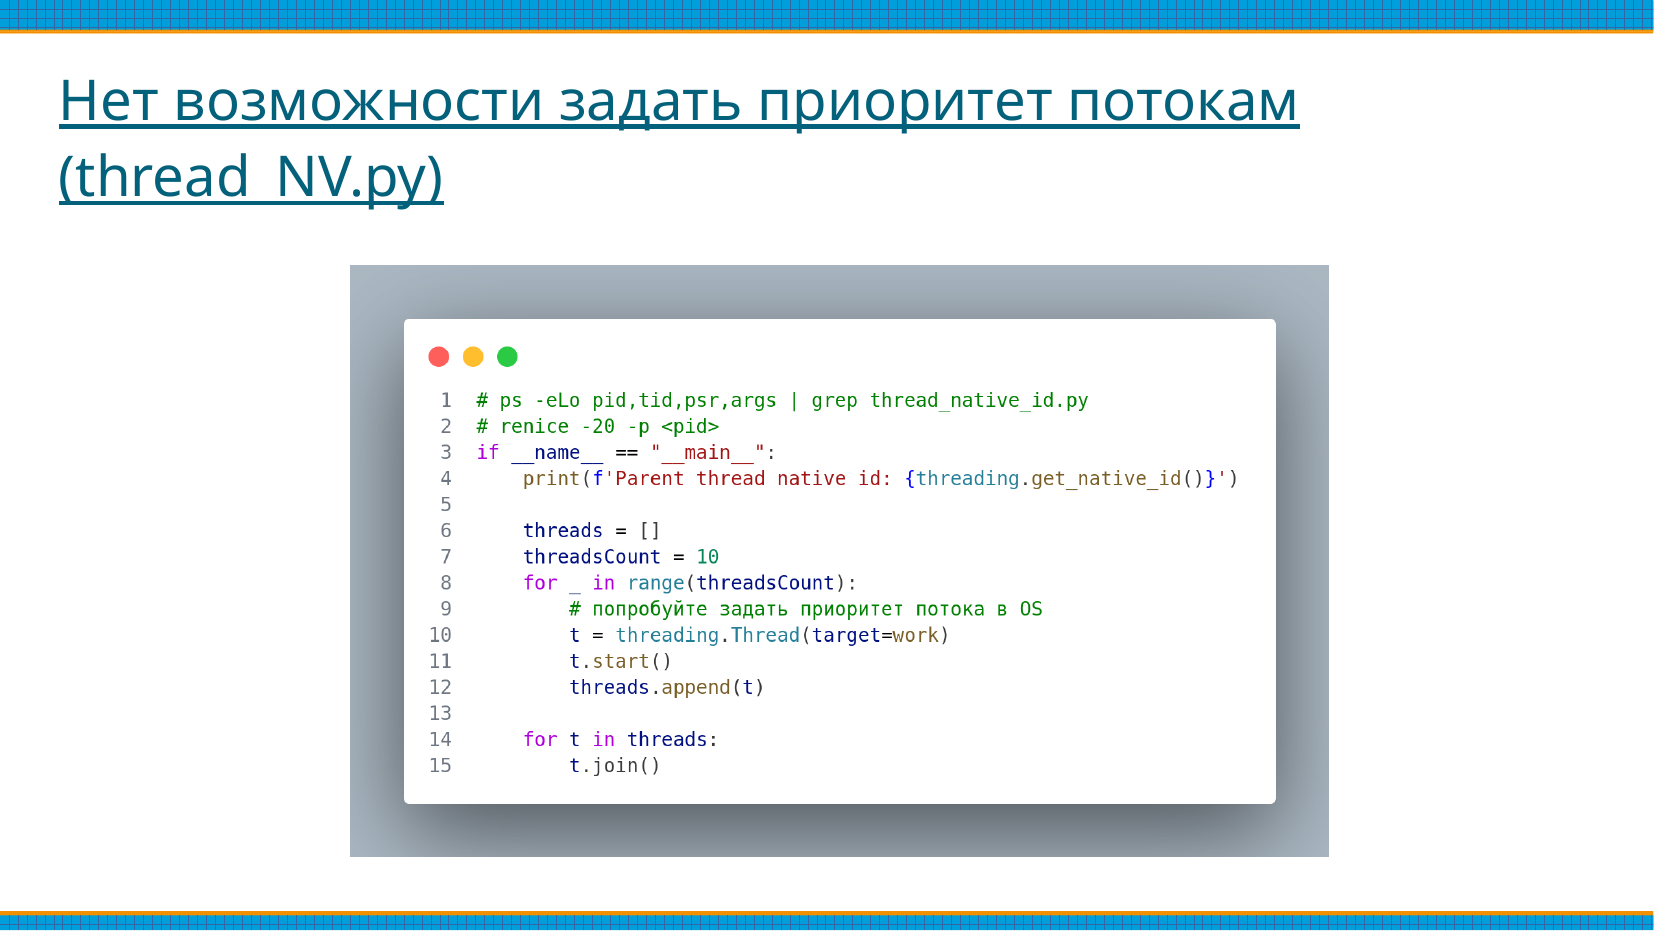

# Нет возможности задать приоритет потокам (thread_NV.py)